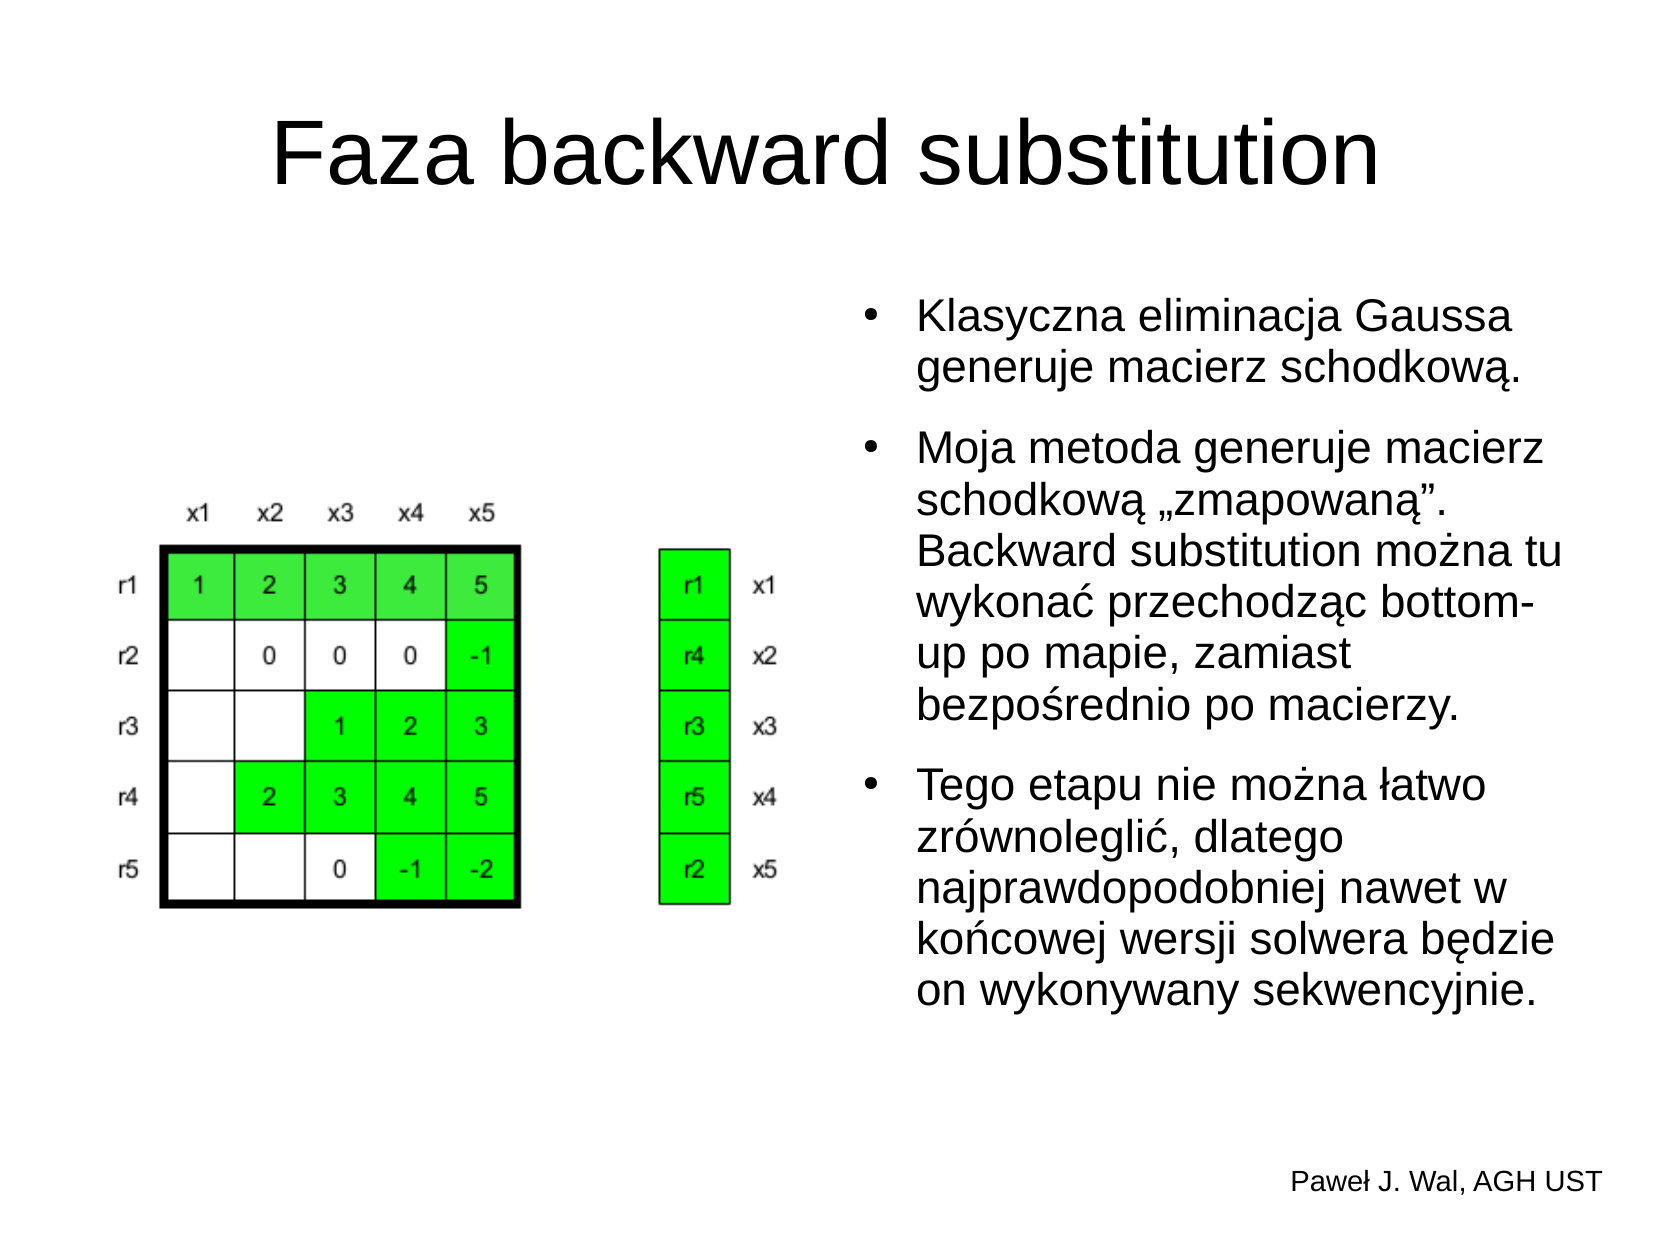

# Faza backward substitution
Klasyczna eliminacja Gaussa generuje macierz schodkową.
Moja metoda generuje macierz schodkową „zmapowaną”. Backward substitution można tu wykonać przechodząc bottom-up po mapie, zamiast bezpośrednio po macierzy.
Tego etapu nie można łatwo zrównoleglić, dlatego najprawdopodobniej nawet w końcowej wersji solwera będzie on wykonywany sekwencyjnie.
Paweł J. Wal, AGH UST